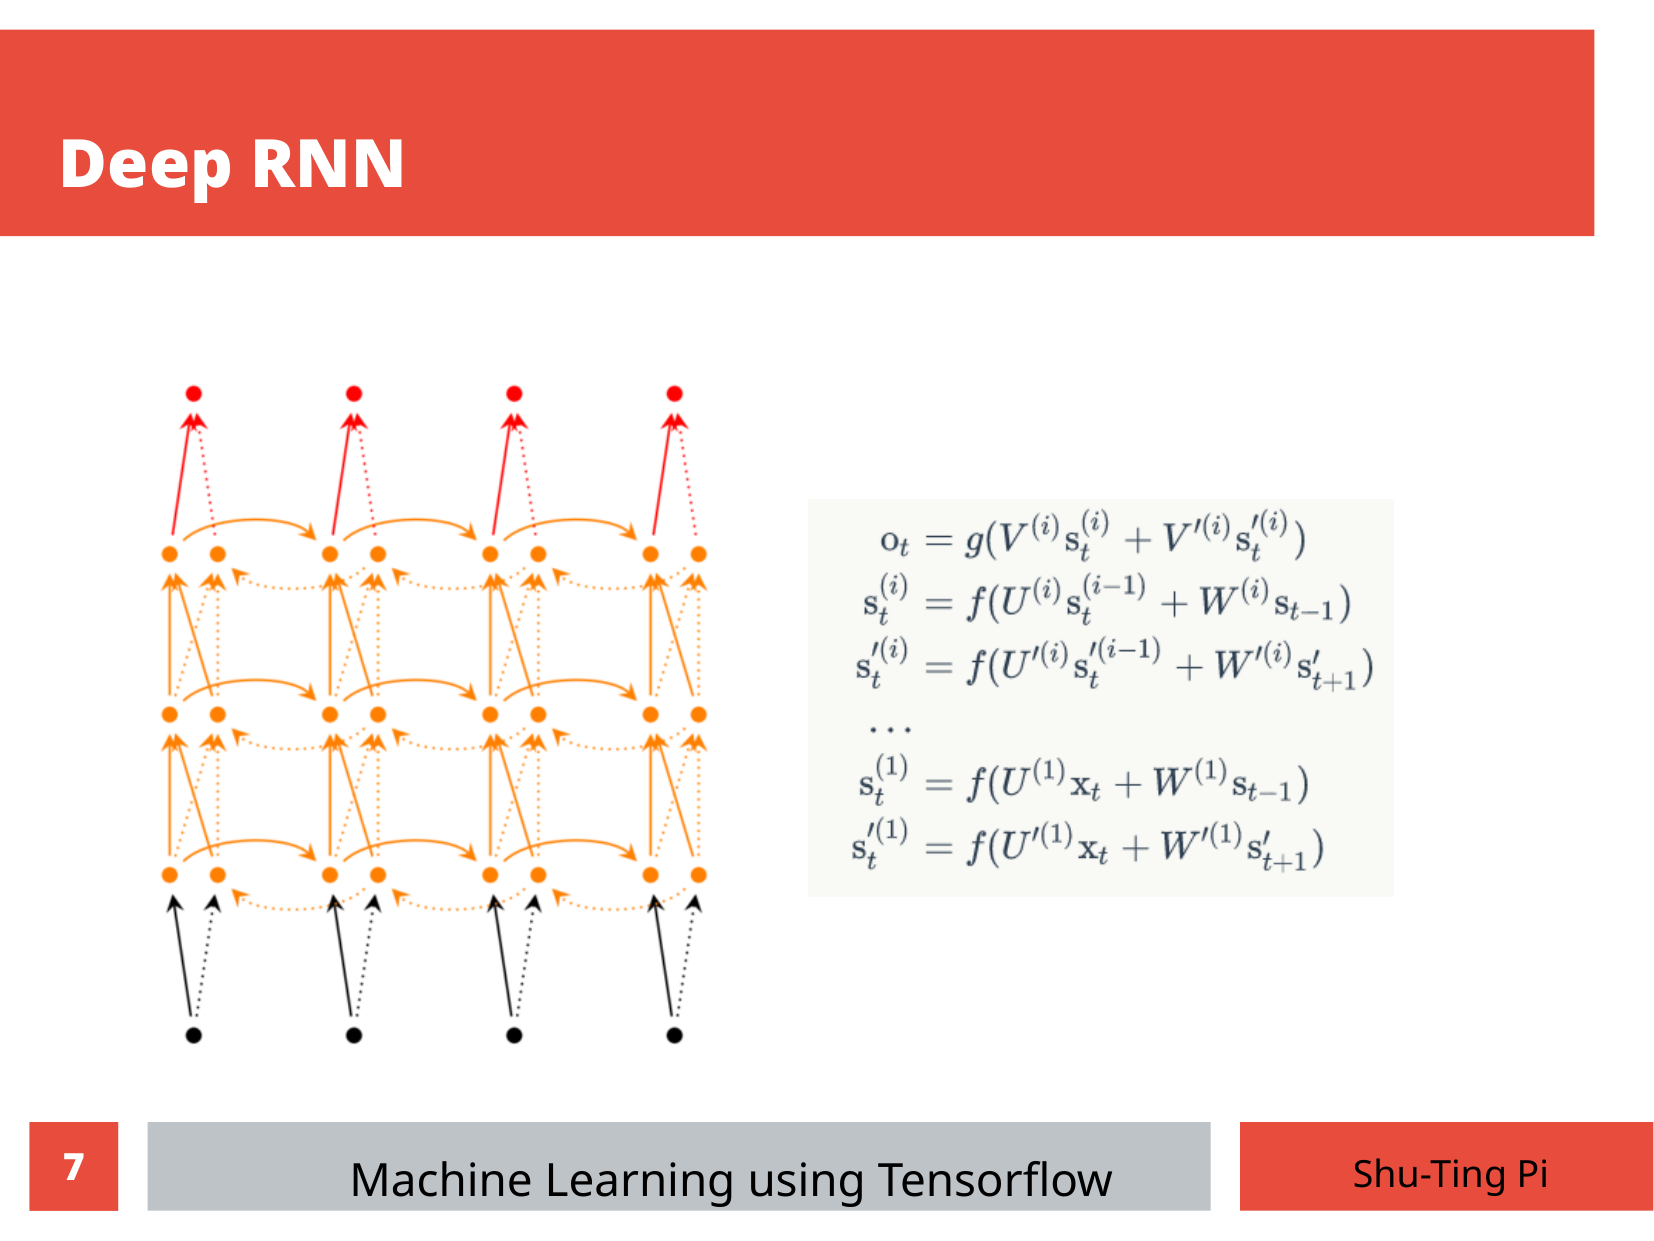

# Deep RNN
7
Machine Learning using Tensorflow
Shu-Ting Pi